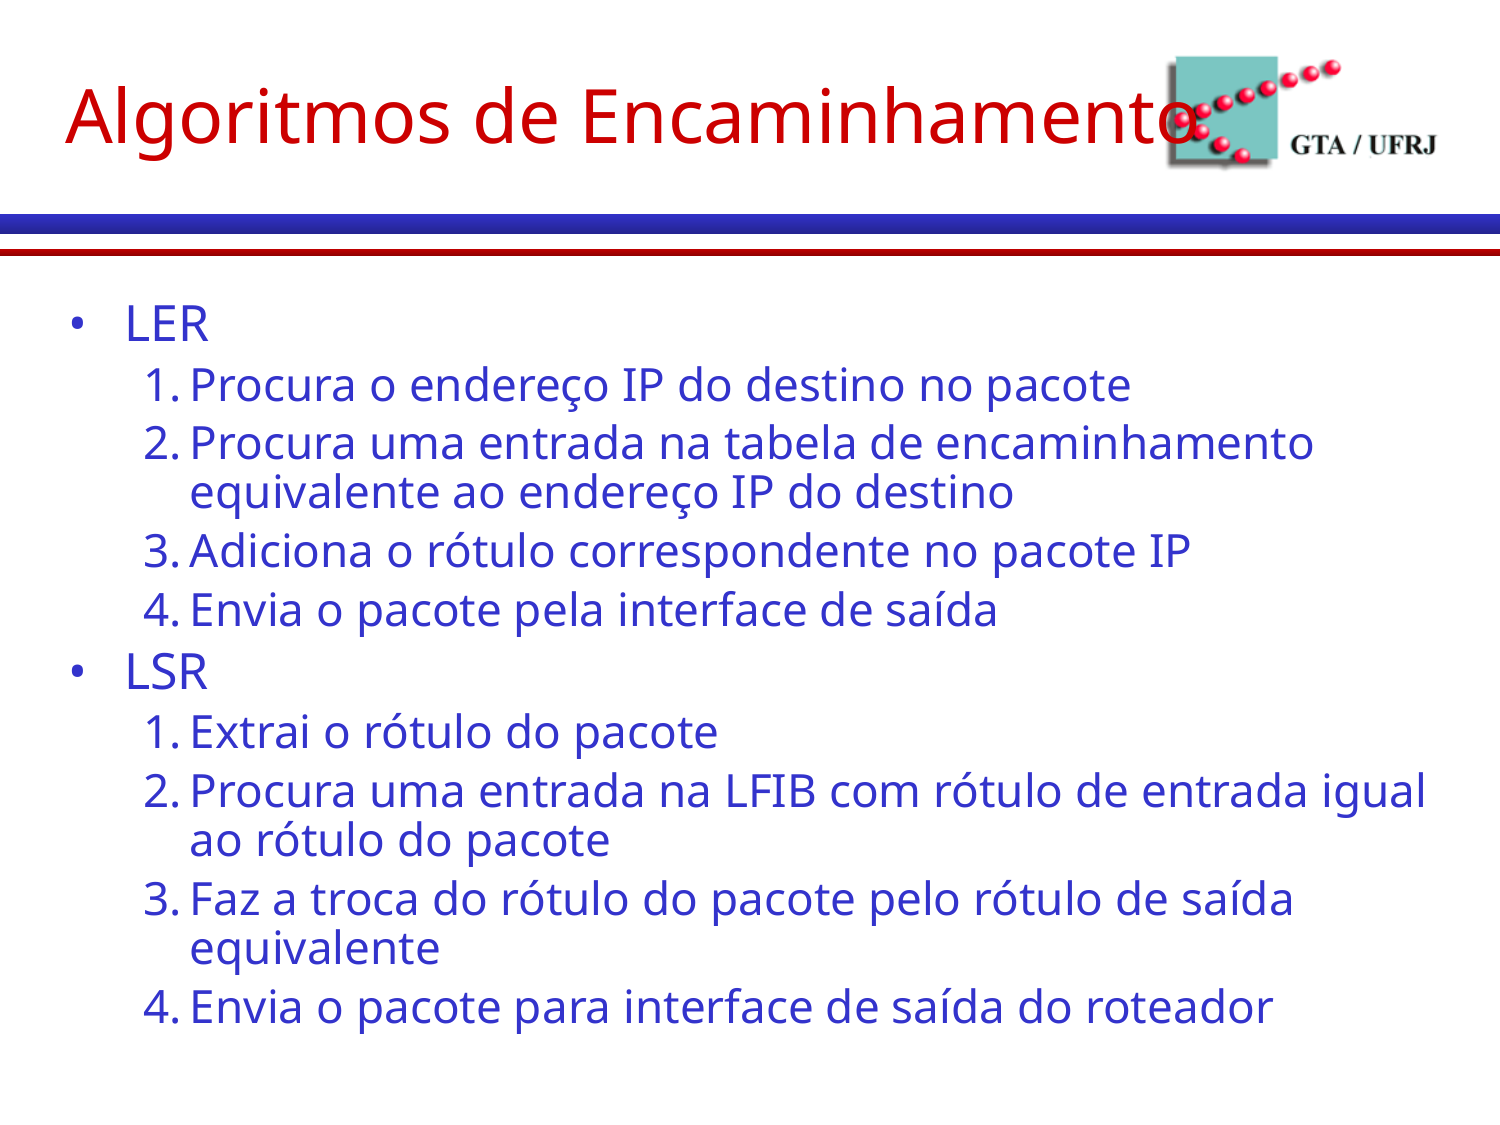

# Algoritmos de Encaminhamento
LER
Procura o endereço IP do destino no pacote
Procura uma entrada na tabela de encaminhamento equivalente ao endereço IP do destino
Adiciona o rótulo correspondente no pacote IP
Envia o pacote pela interface de saída
LSR
Extrai o rótulo do pacote
Procura uma entrada na LFIB com rótulo de entrada igual ao rótulo do pacote
Faz a troca do rótulo do pacote pelo rótulo de saída equivalente
Envia o pacote para interface de saída do roteador